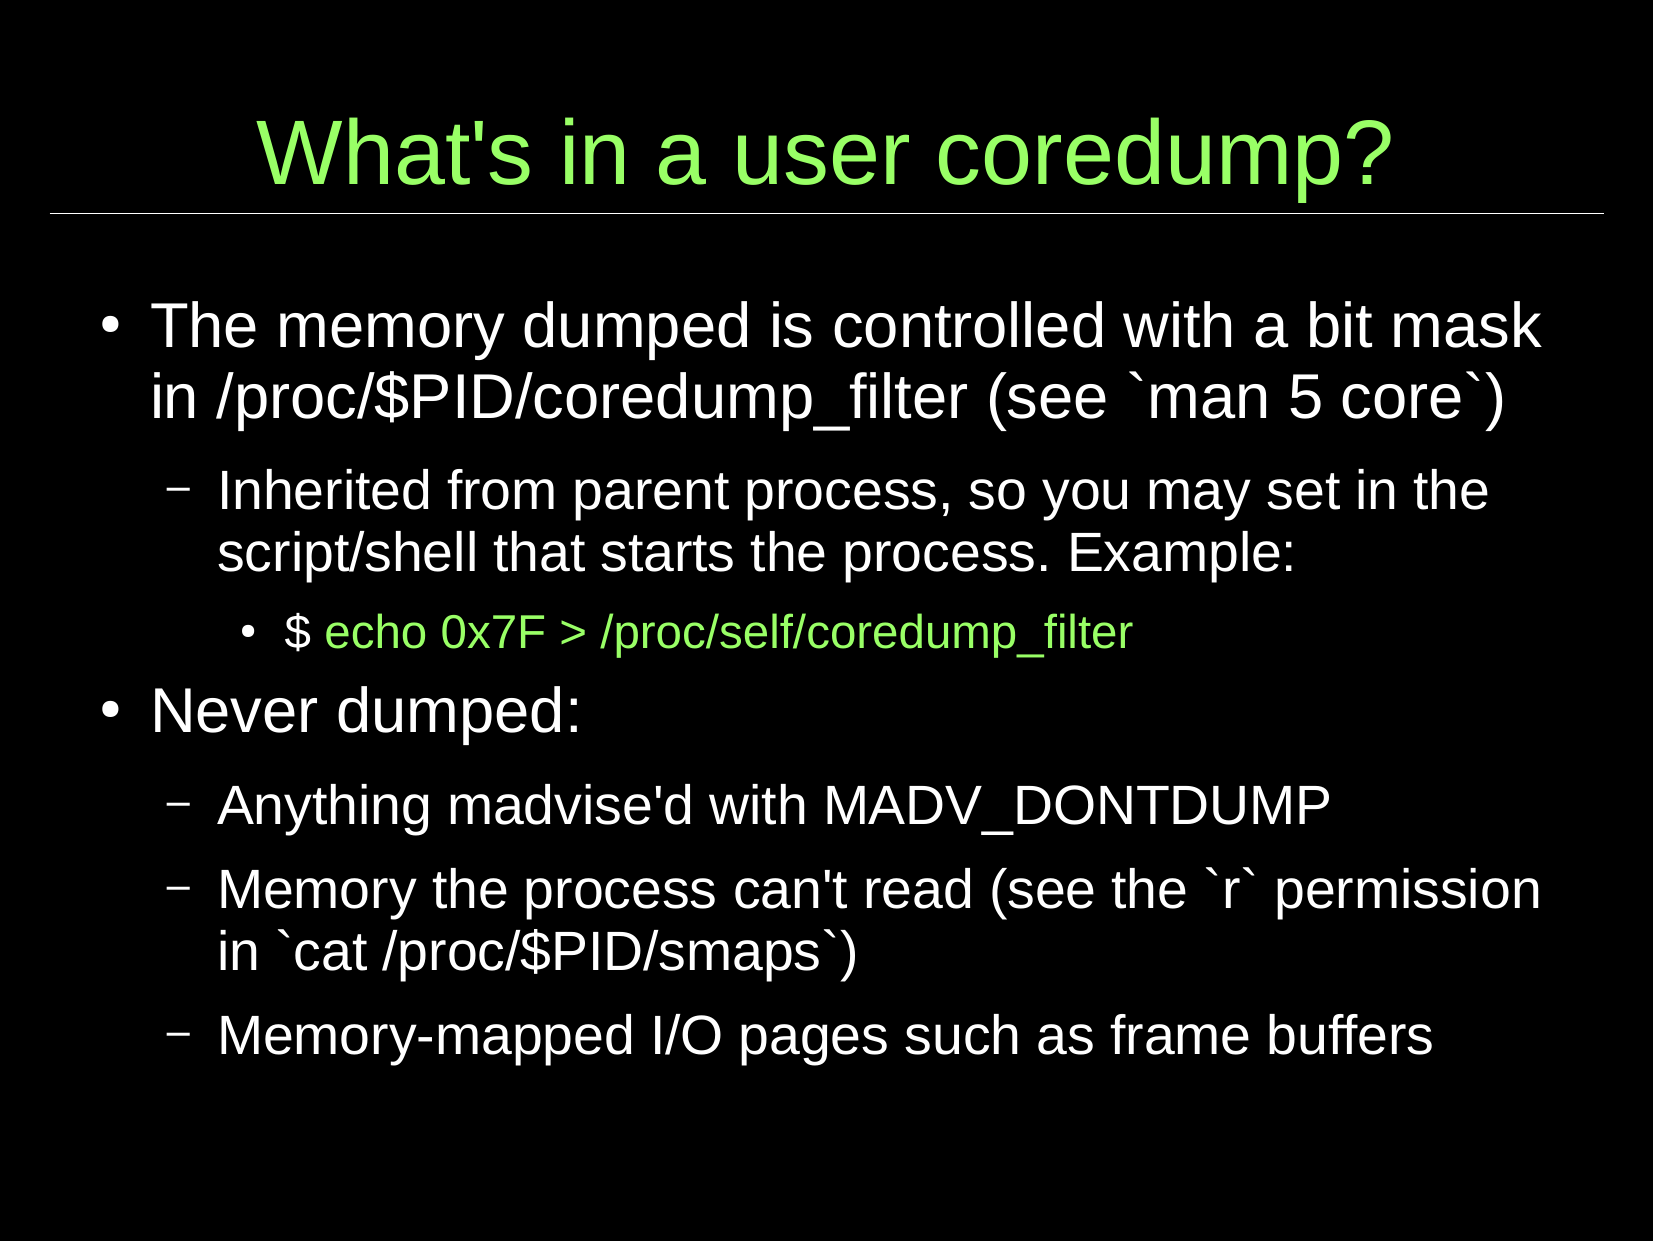

# What's in a user coredump?
The memory dumped is controlled with a bit mask in /proc/$PID/coredump_filter (see `man 5 core`)
Inherited from parent process, so you may set in the script/shell that starts the process. Example:
$ echo 0x7F > /proc/self/coredump_filter
Never dumped:
Anything madvise'd with MADV_DONTDUMP
Memory the process can't read (see the `r` permission in `cat /proc/$PID/smaps`)
Memory-mapped I/O pages such as frame buffers